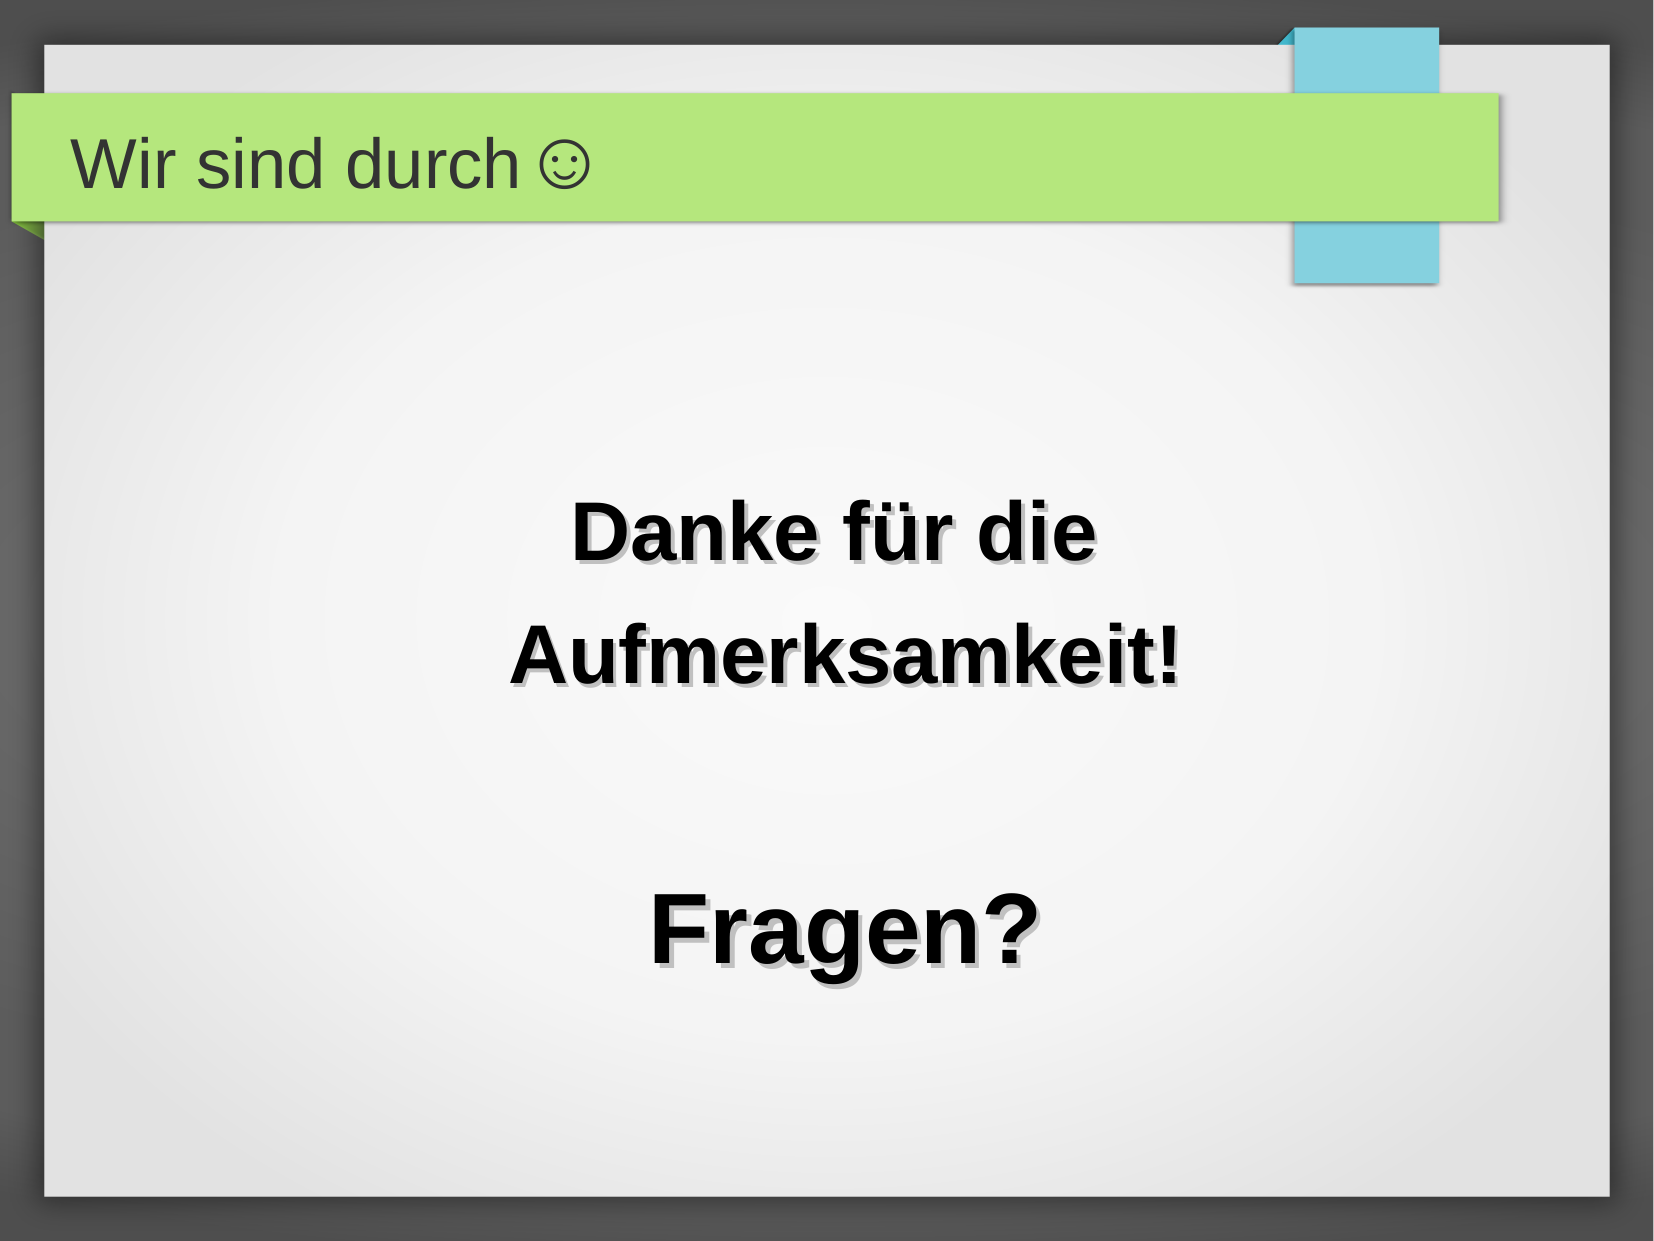

# Wir sind durch☺
Danke für die
Aufmerksamkeit!
Fragen?